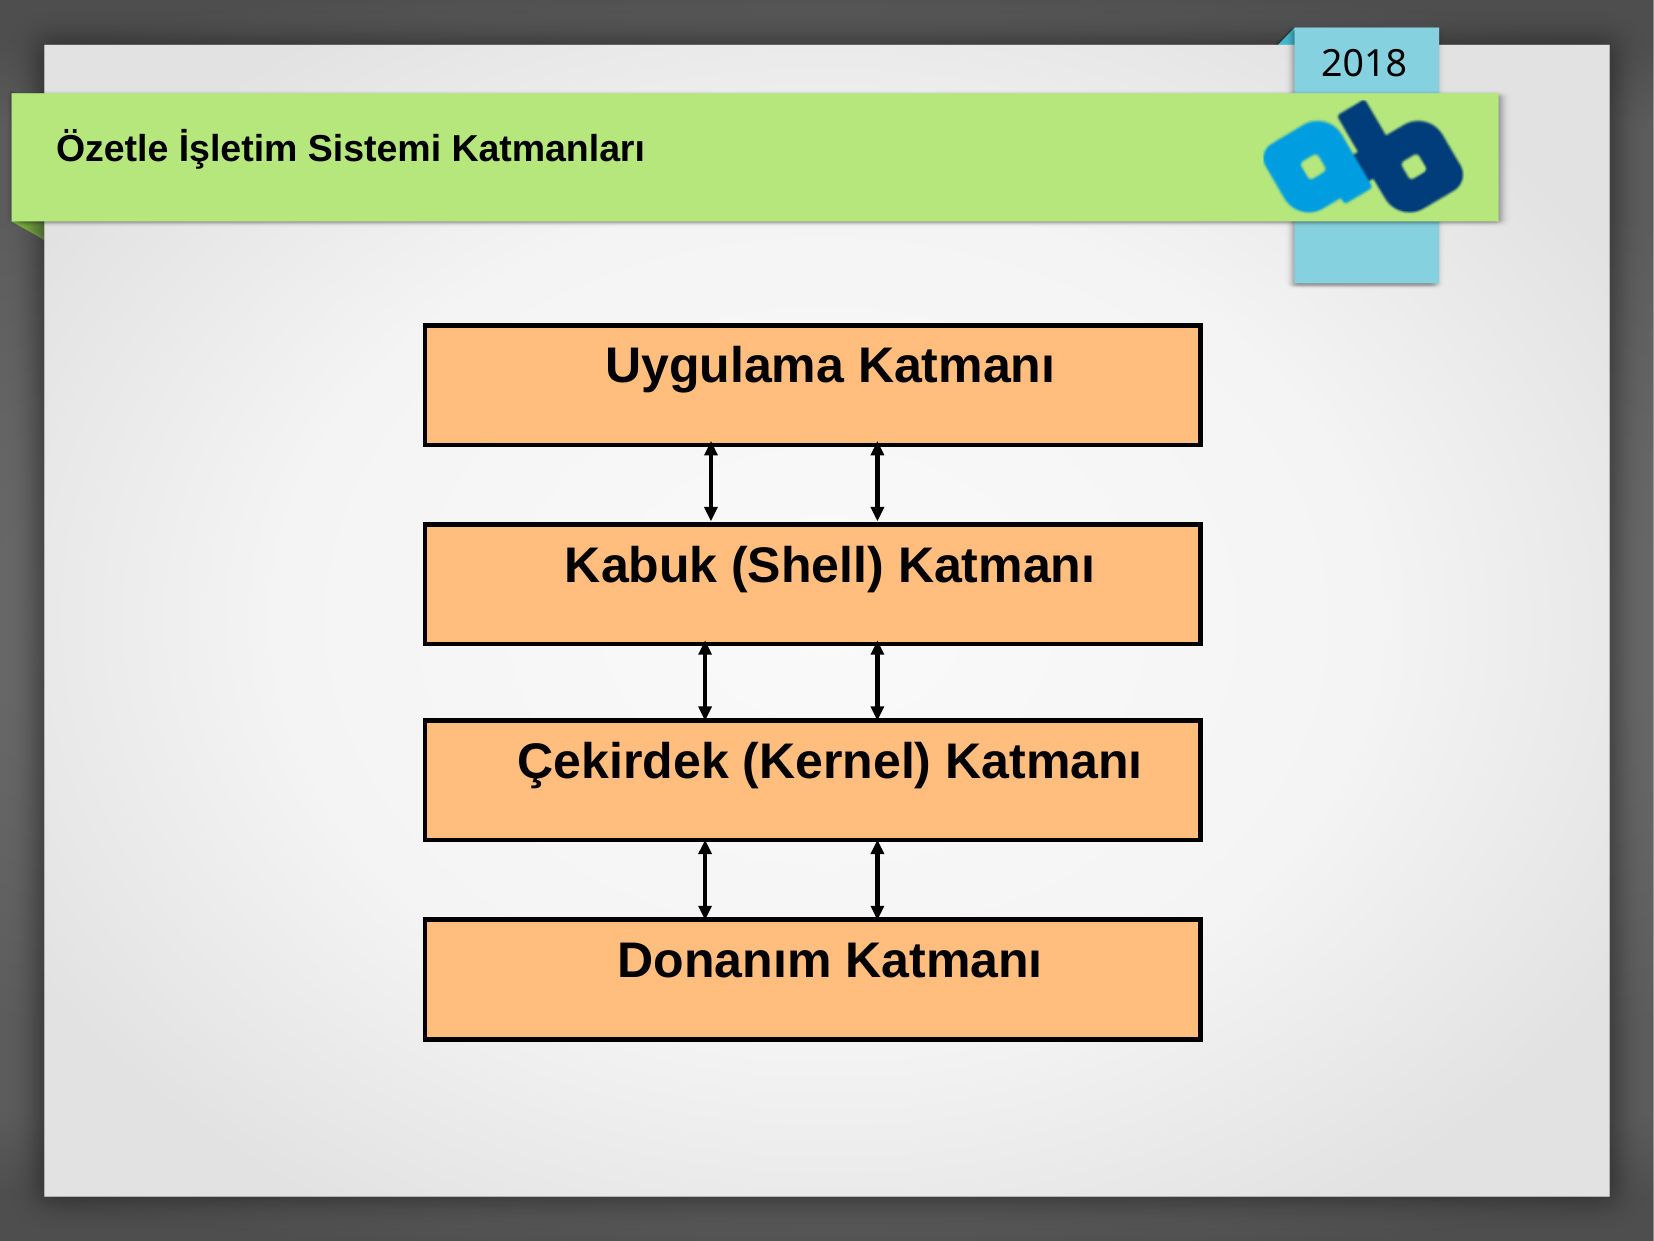

2018
Özetle İşletim Sistemi Katmanları
Uygulama Katmanı
Kabuk (Shell) Katmanı
Çekirdek (Kernel) Katmanı
Donanım Katmanı